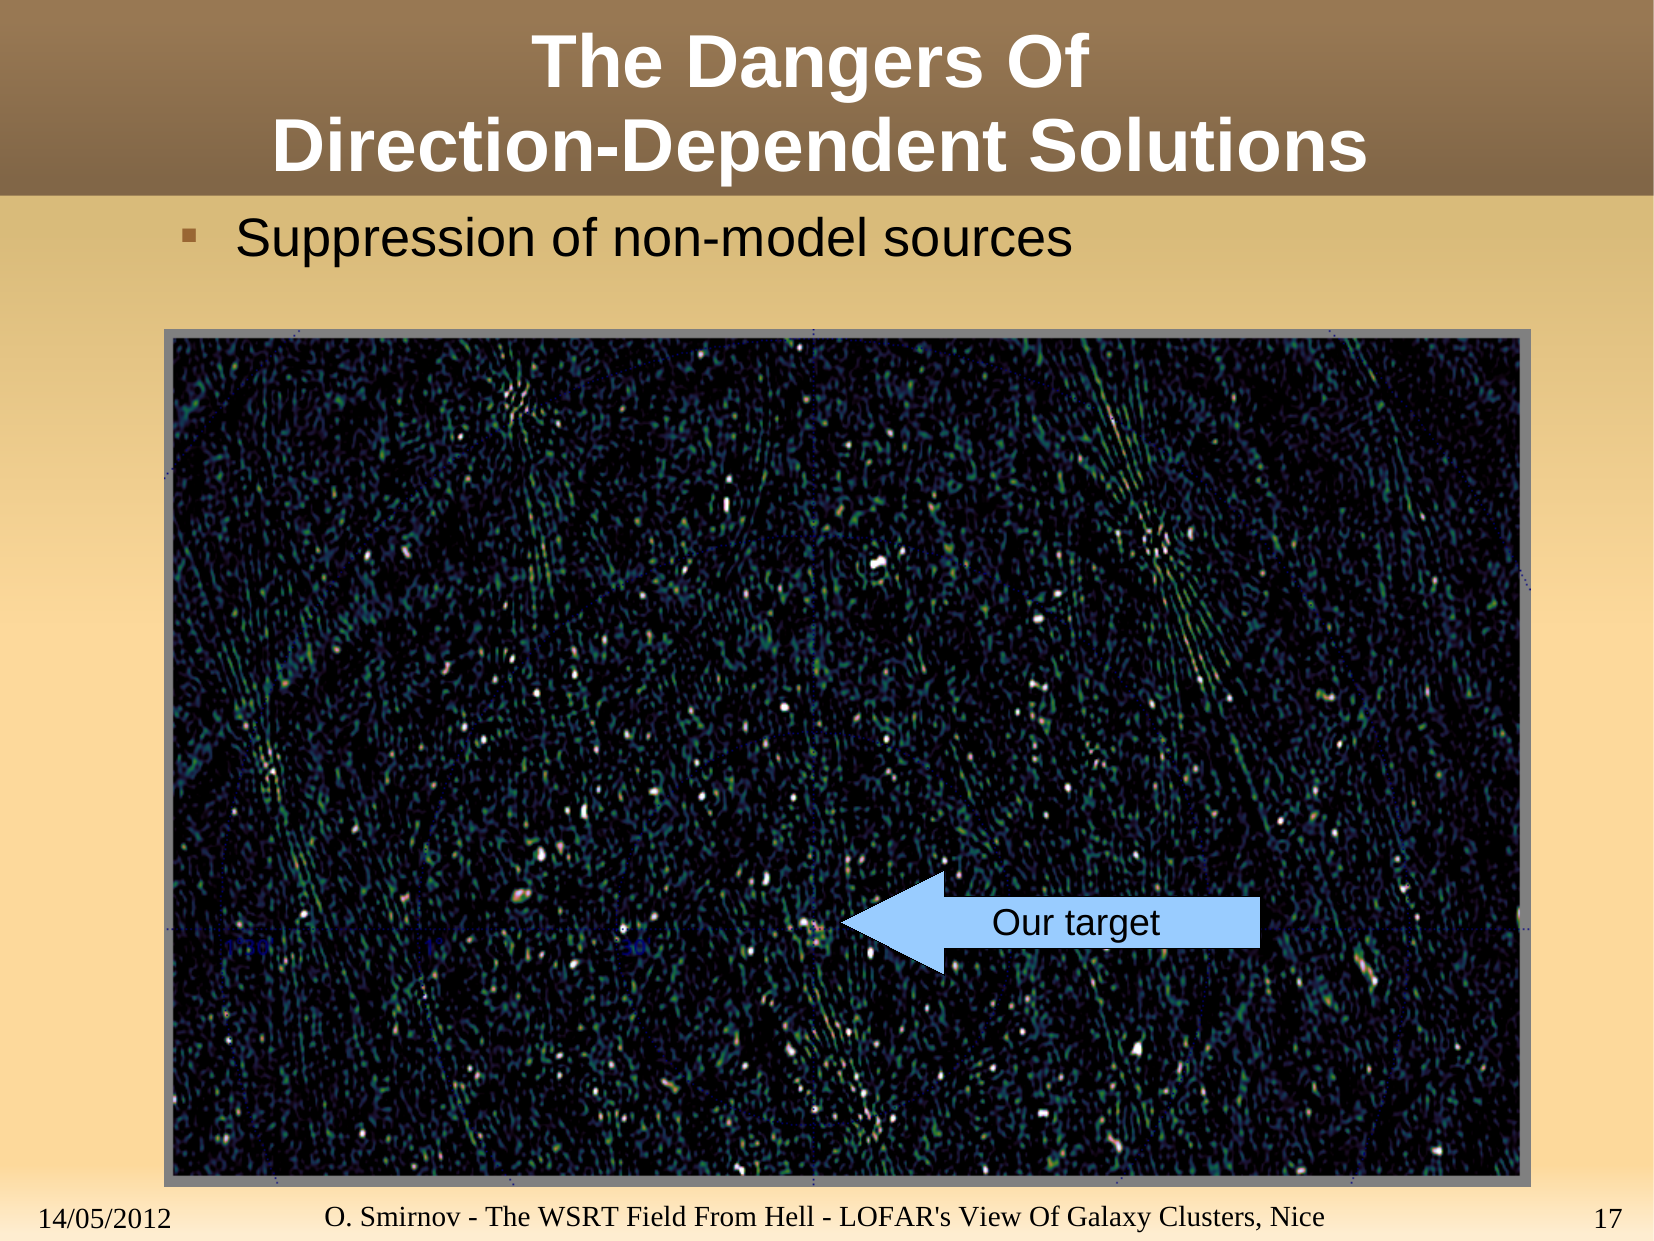

# The Dangers Of Direction-Dependent Solutions
Suppression of non-model sources
Our target
O. Smirnov - The WSRT Field From Hell - LOFAR's View Of Galaxy Clusters, Nice
14/05/2012
17